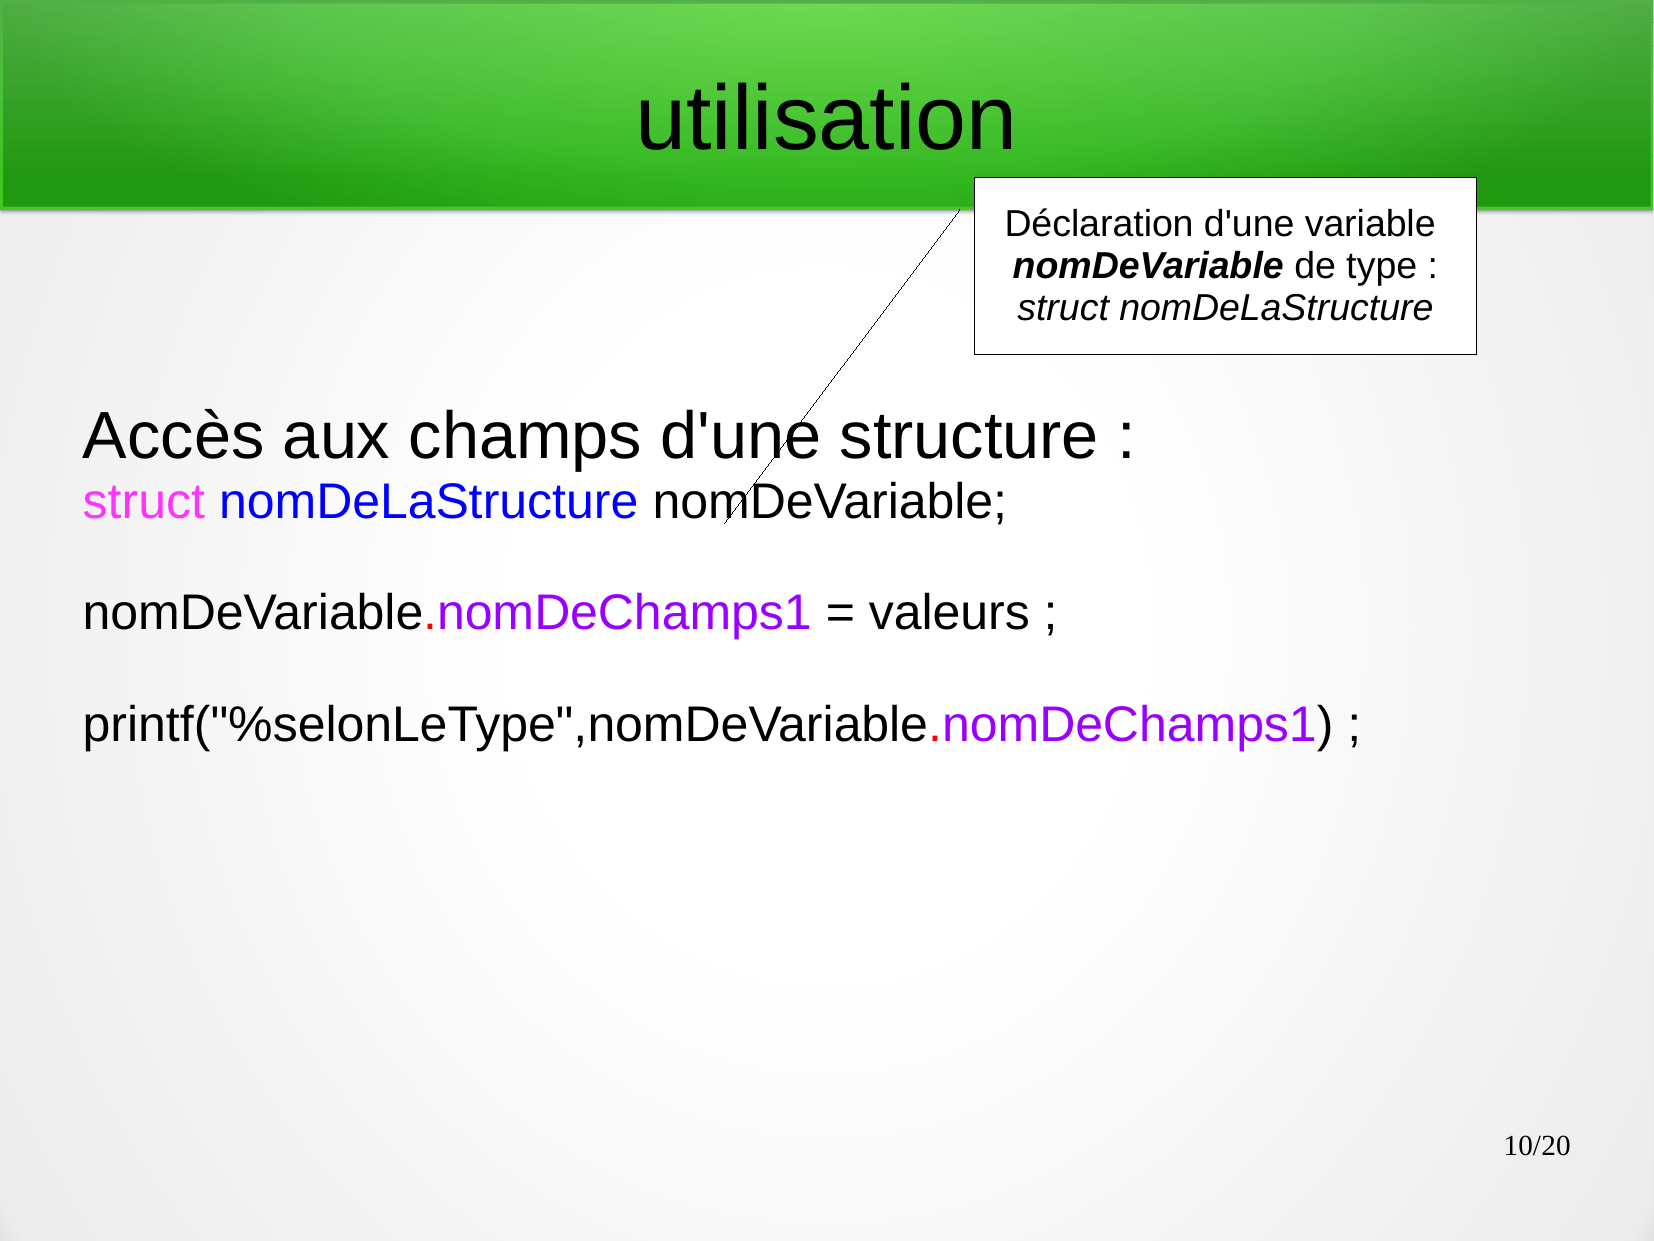

# utilisation
Déclaration d'une variable
nomDeVariable de type :
struct nomDeLaStructure
Accès aux champs d'une structure :
struct nomDeLaStructure nomDeVariable;
nomDeVariable.nomDeChamps1 = valeurs ;
printf("%selonLeType",nomDeVariable.nomDeChamps1) ;
10